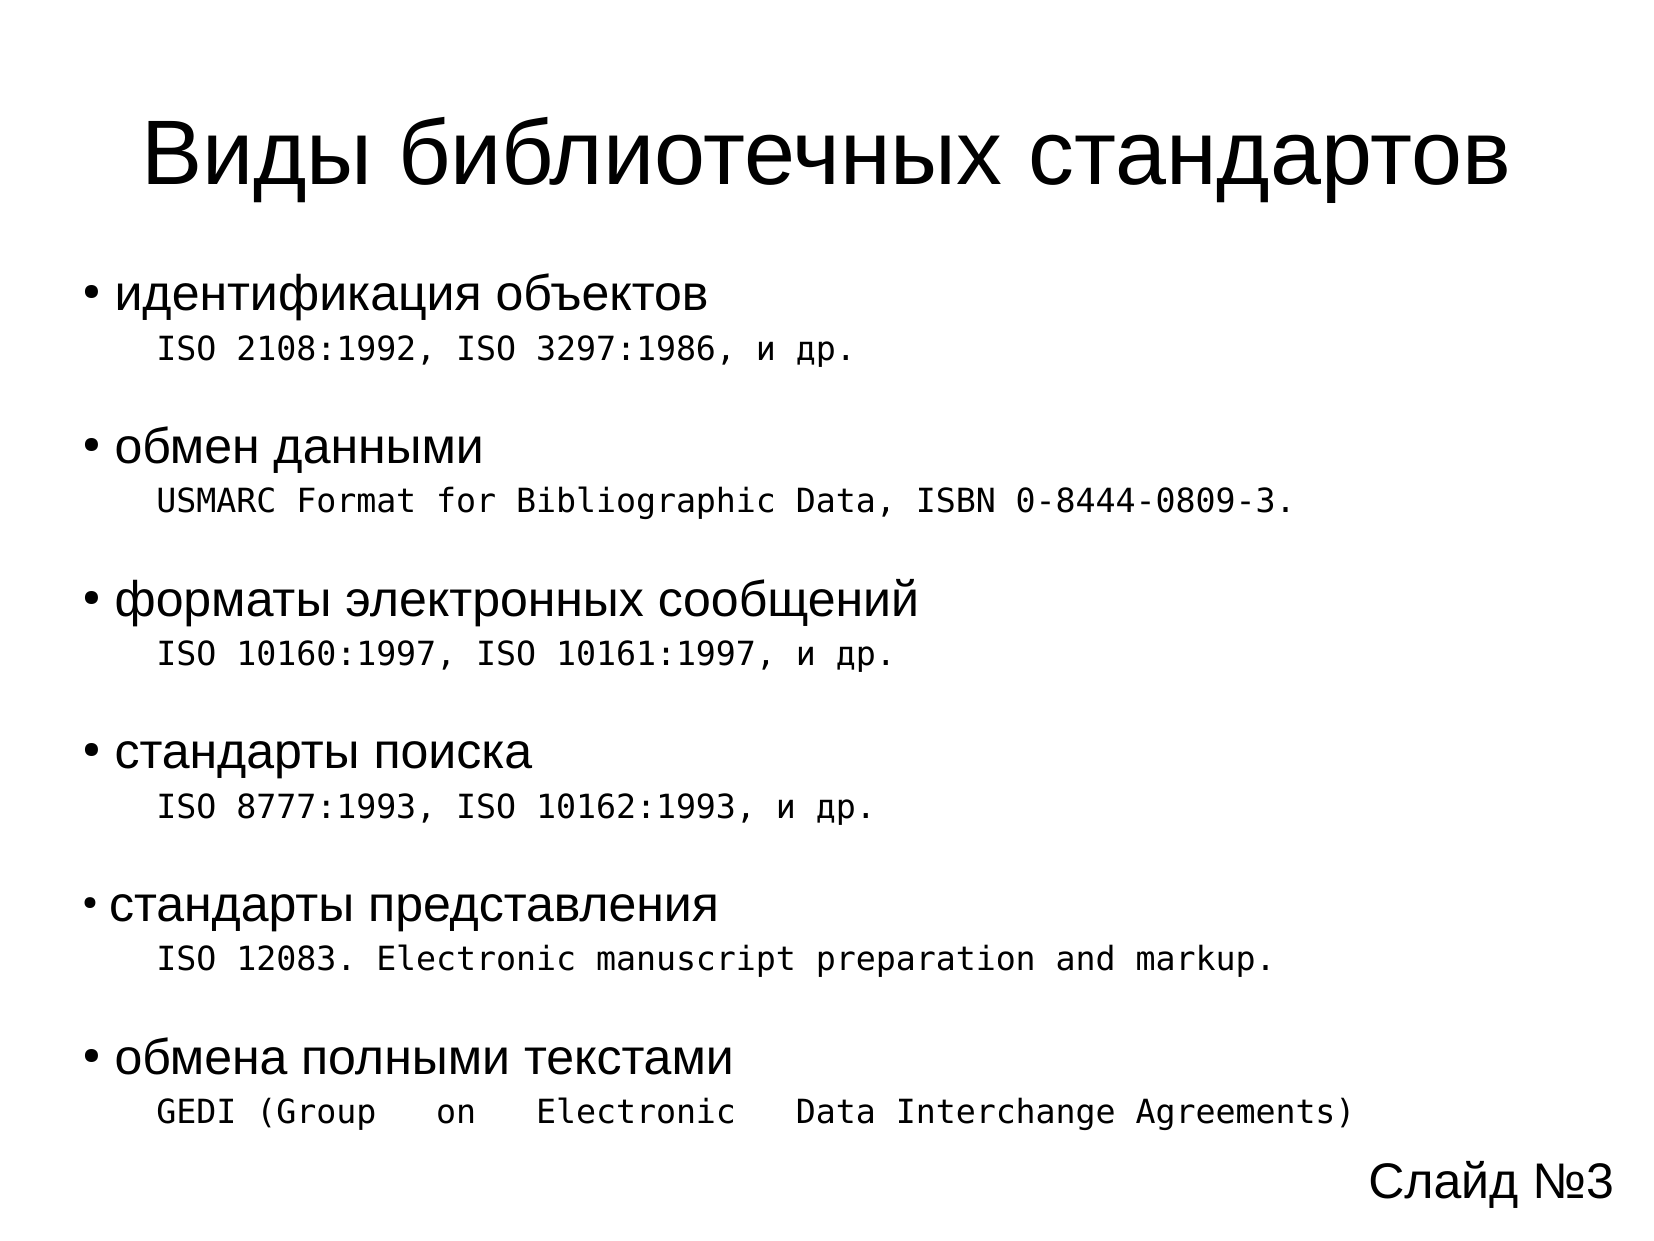

# Виды библиотечных стандартов
 идентификация объектов
	ISO 2108:1992, ISO 3297:1986, и др.
 обмен данными
	USMARC Format for Bibliographic Data, ISBN 0-8444-0809-3.
 форматы электронных сообщений
	ISO 10160:1997, ISO 10161:1997, и др.
 стандарты поиска
	ISO 8777:1993, ISO 10162:1993, и др.
 стандарты представления
	ISO 12083. Electronic manuscript preparation and markup.
 обмена полными текстами
	GEDI (Group on Electronic Data Interchange Agreements)
Слайд №3